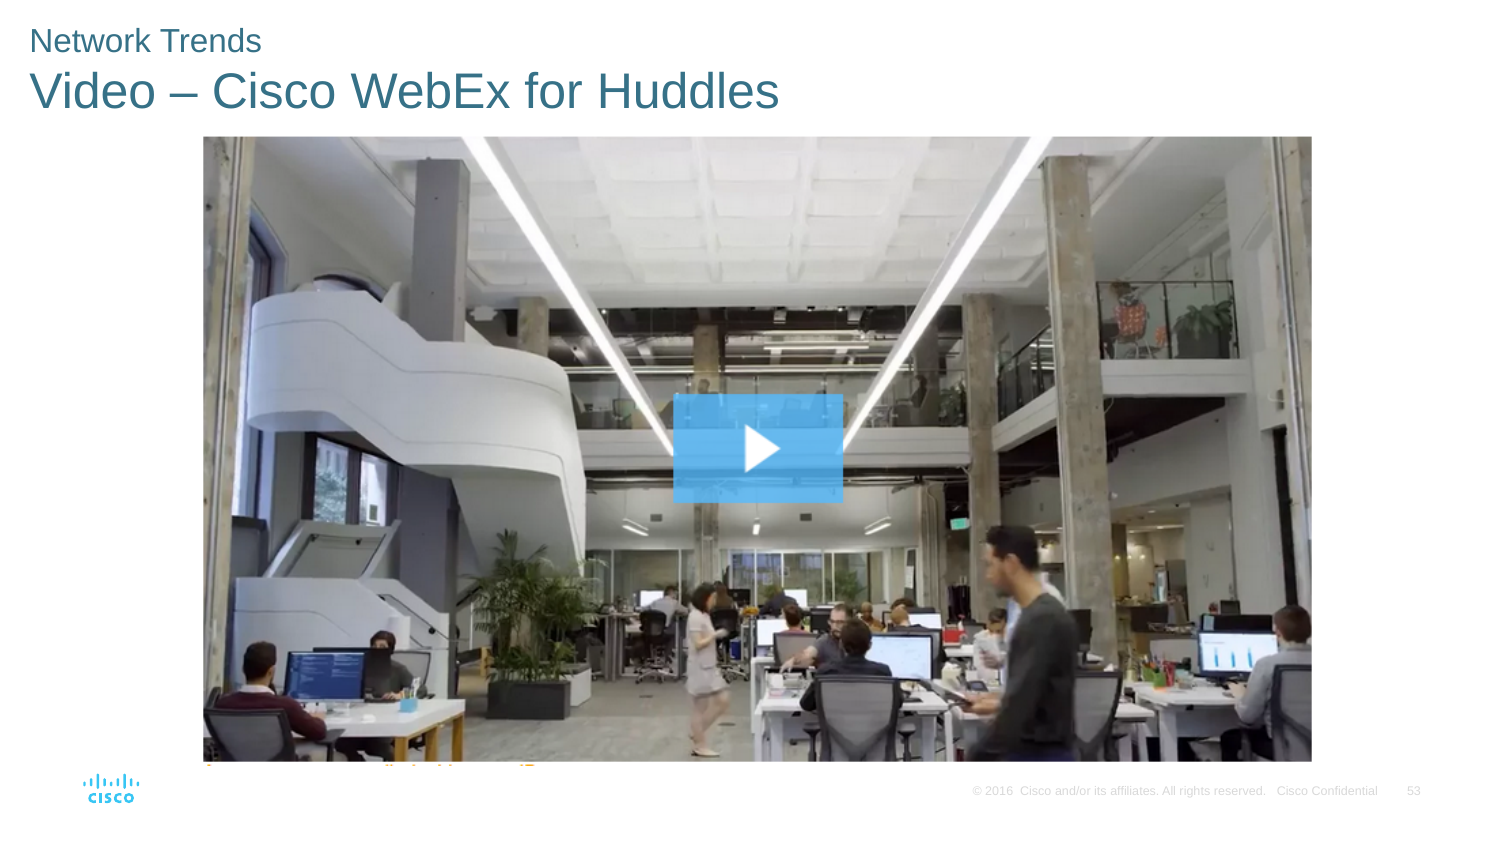

# Network Trends Video – Cisco WebEx for Huddles